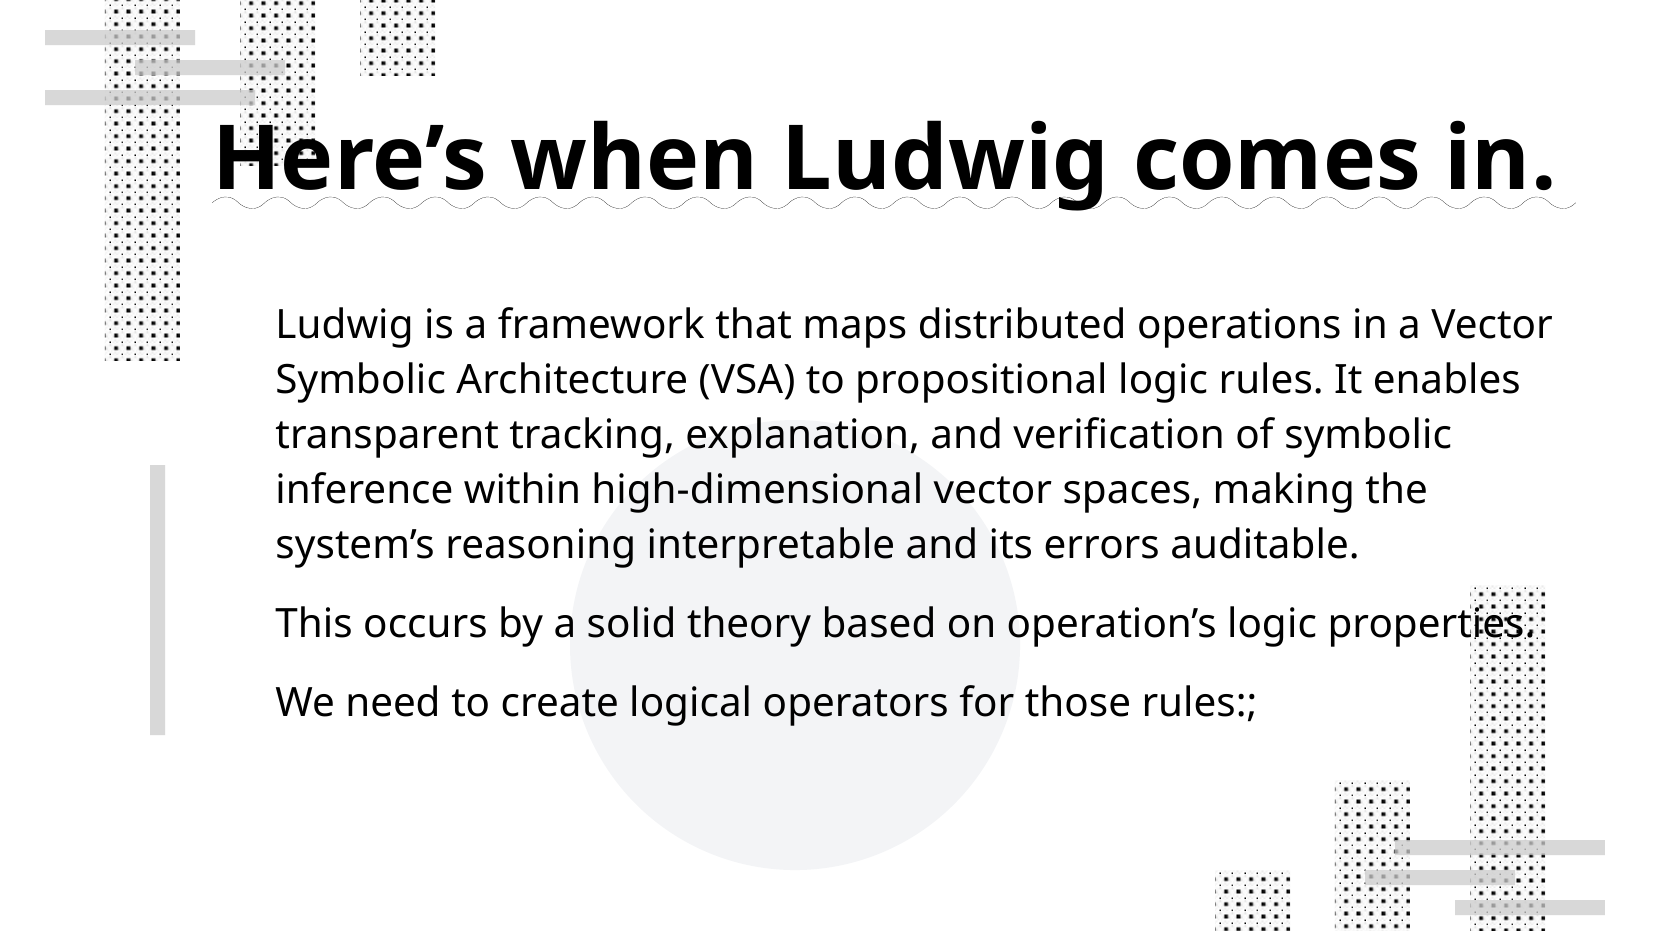

# Here’s when Ludwig comes in.
Ludwig is a framework that maps distributed operations in a Vector Symbolic Architecture (VSA) to propositional logic rules. It enables transparent tracking, explanation, and verification of symbolic inference within high-dimensional vector spaces, making the system’s reasoning interpretable and its errors auditable.
This occurs by a solid theory based on operation’s logic properties.
We need to create logical operators for those rules:;